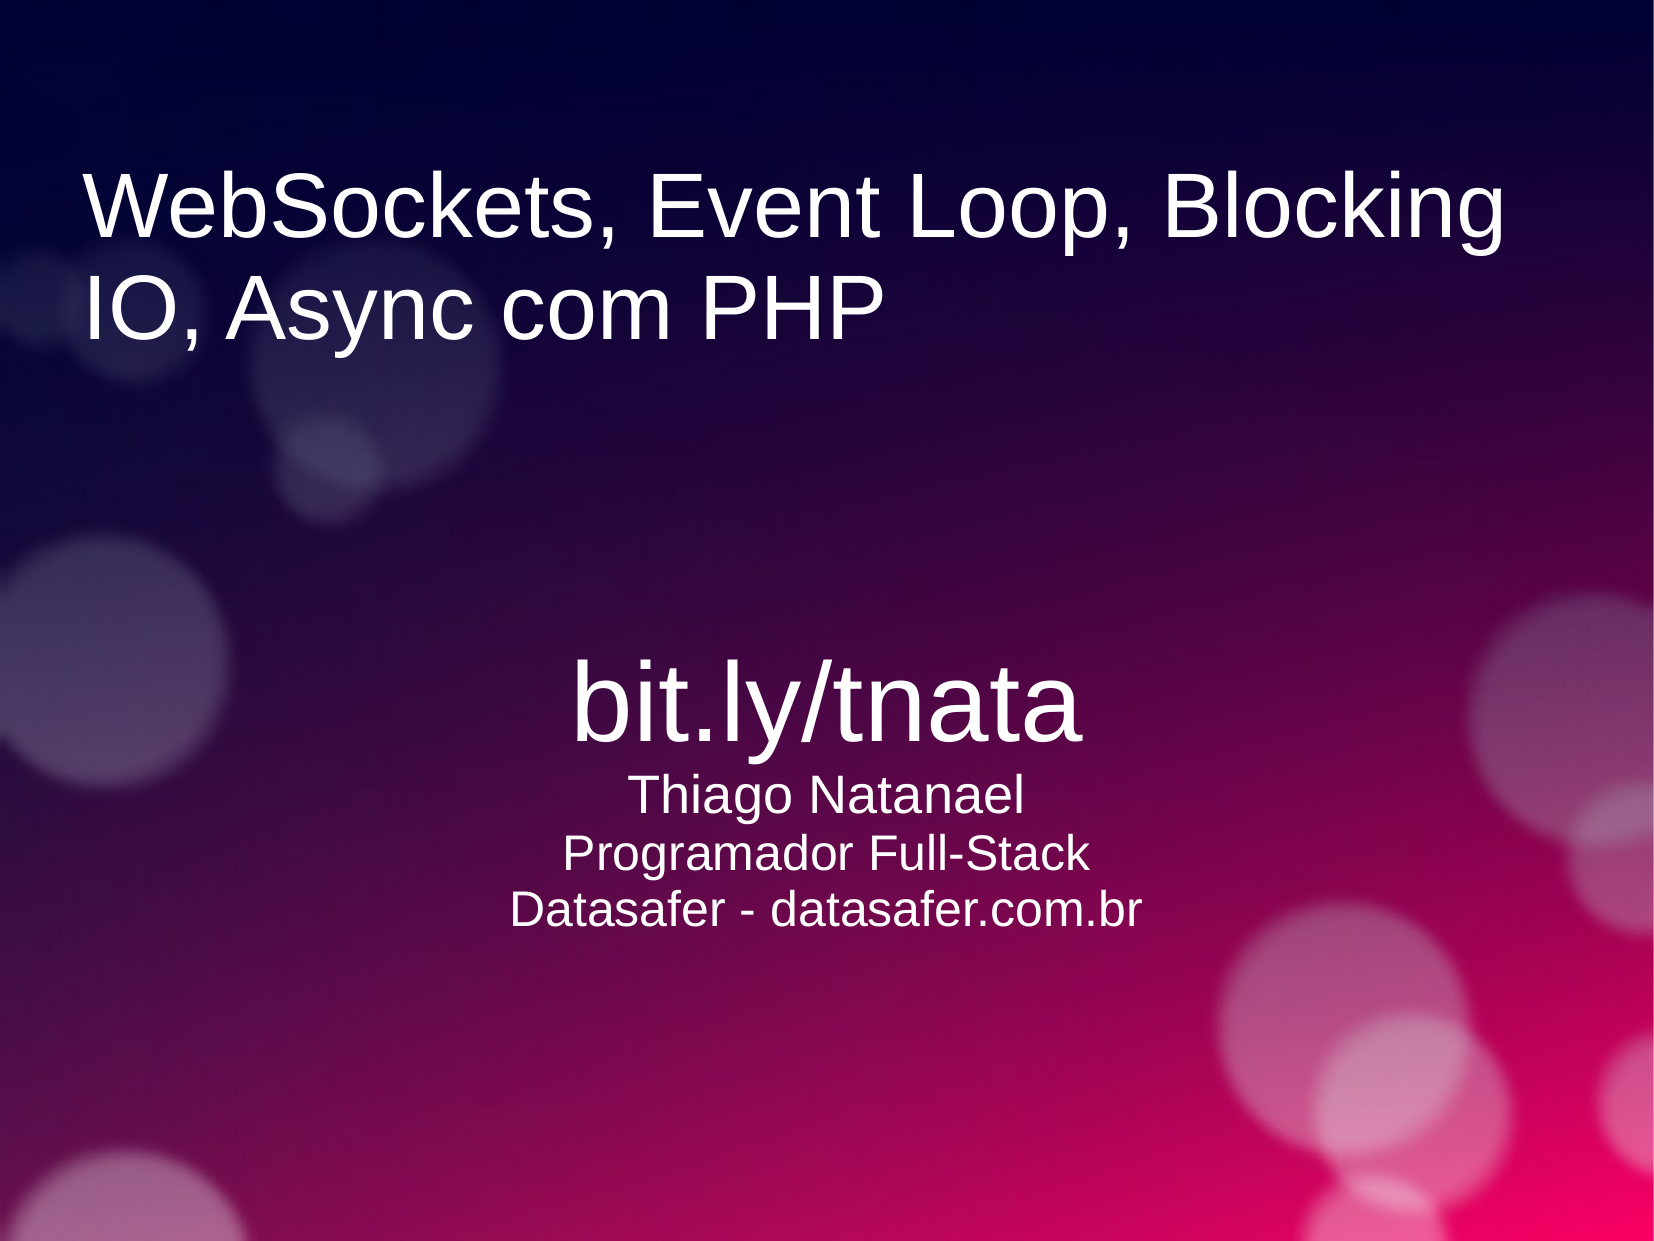

# WebSockets, Event Loop, Blocking IO, Async com PHP
bit.ly/tnata
Thiago Natanael
Programador Full-Stack
Datasafer - datasafer.com.br